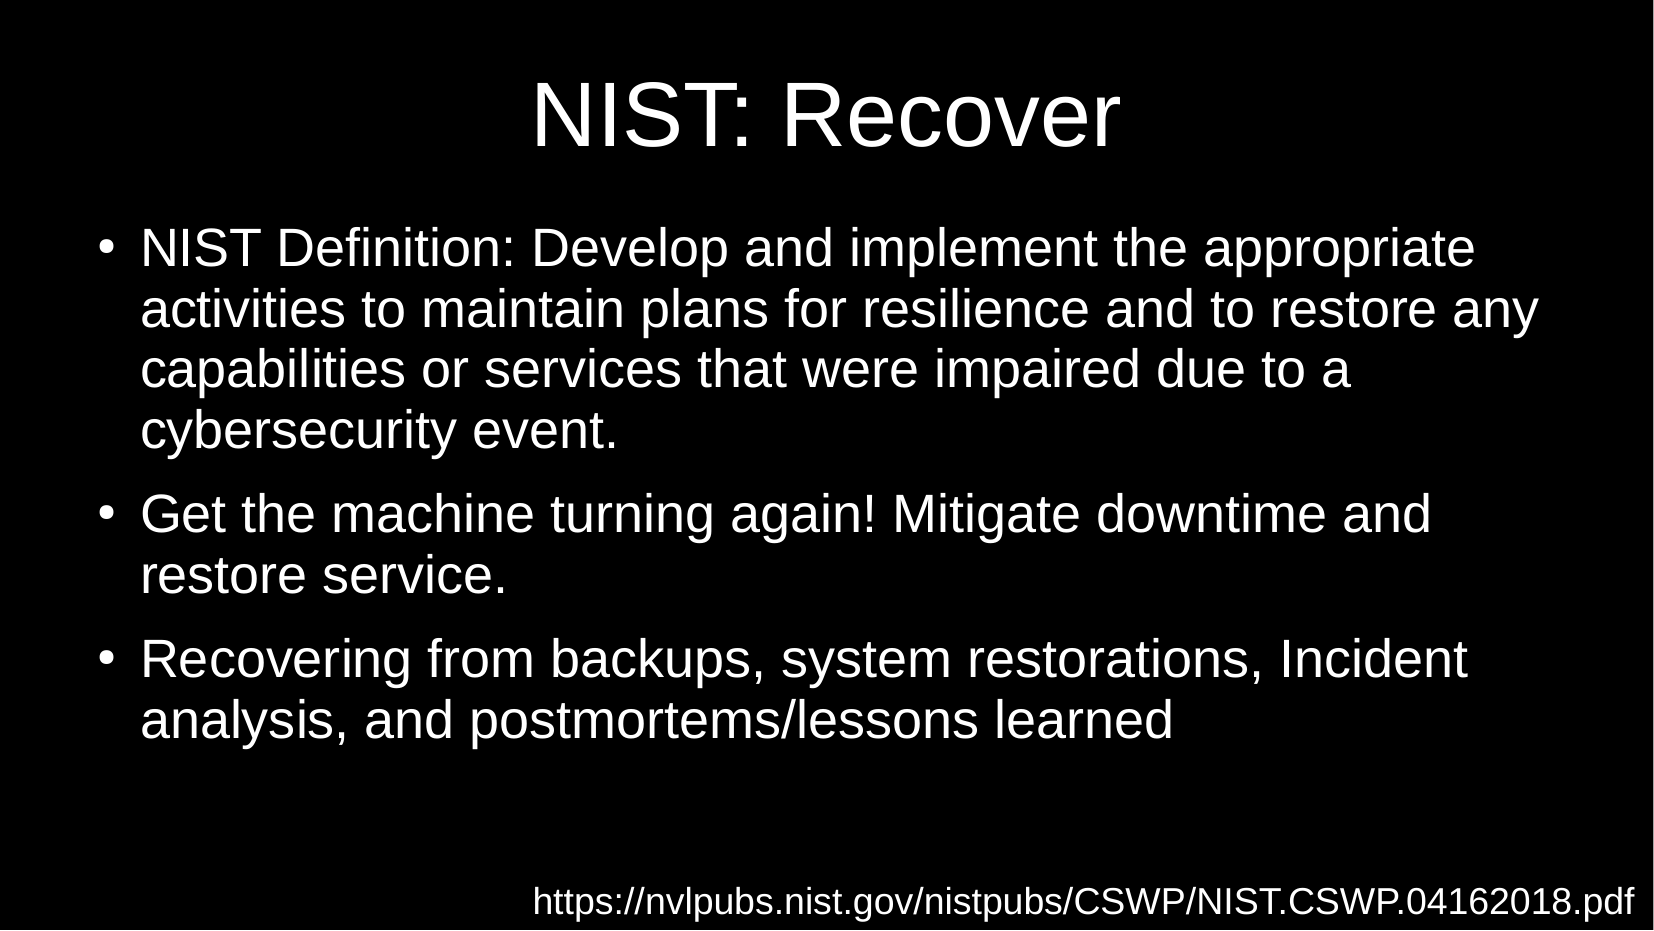

# NIST: Recover
NIST Definition: Develop and implement the appropriate activities to maintain plans for resilience and to restore any capabilities or services that were impaired due to a cybersecurity event.
Get the machine turning again! Mitigate downtime and restore service.
Recovering from backups, system restorations, Incident analysis, and postmortems/lessons learned
https://nvlpubs.nist.gov/nistpubs/CSWP/NIST.CSWP.04162018.pdf